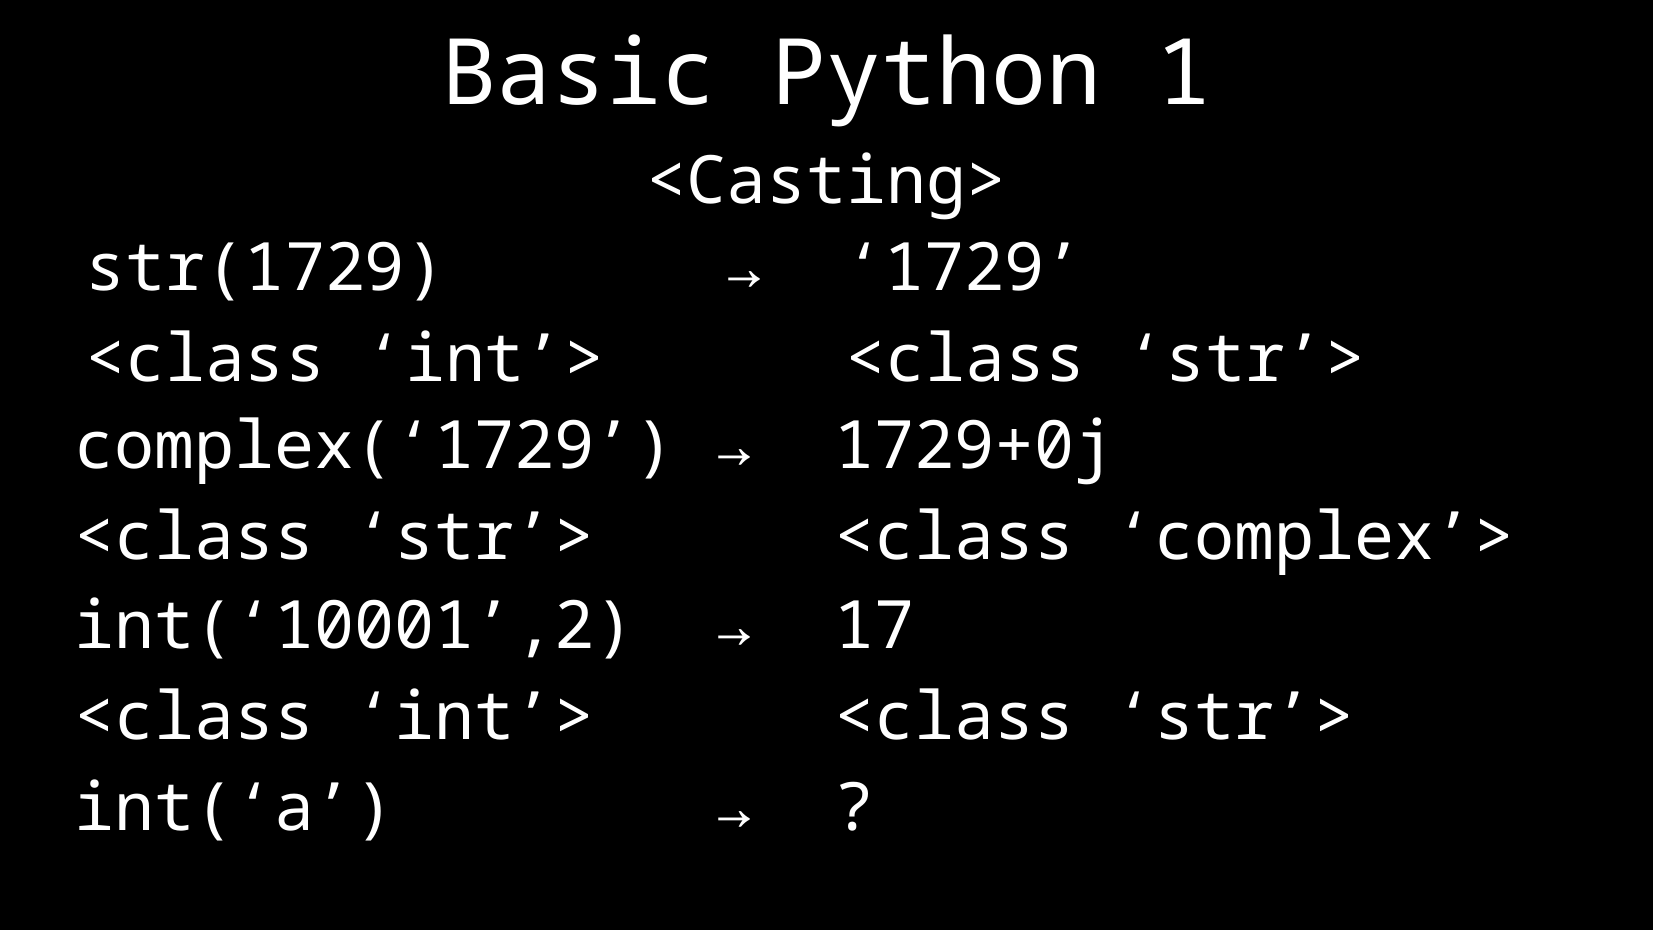

# Basic Python 1 <Casting>
str(1729) → ‘1729’
<class ‘int’> <class ‘str’>
complex(‘1729’) → 1729+0j
<class ‘str’> <class ‘complex’>
int(‘10001’,2) → 17
<class ‘int’> <class ‘str’>
int(‘a’) → ?